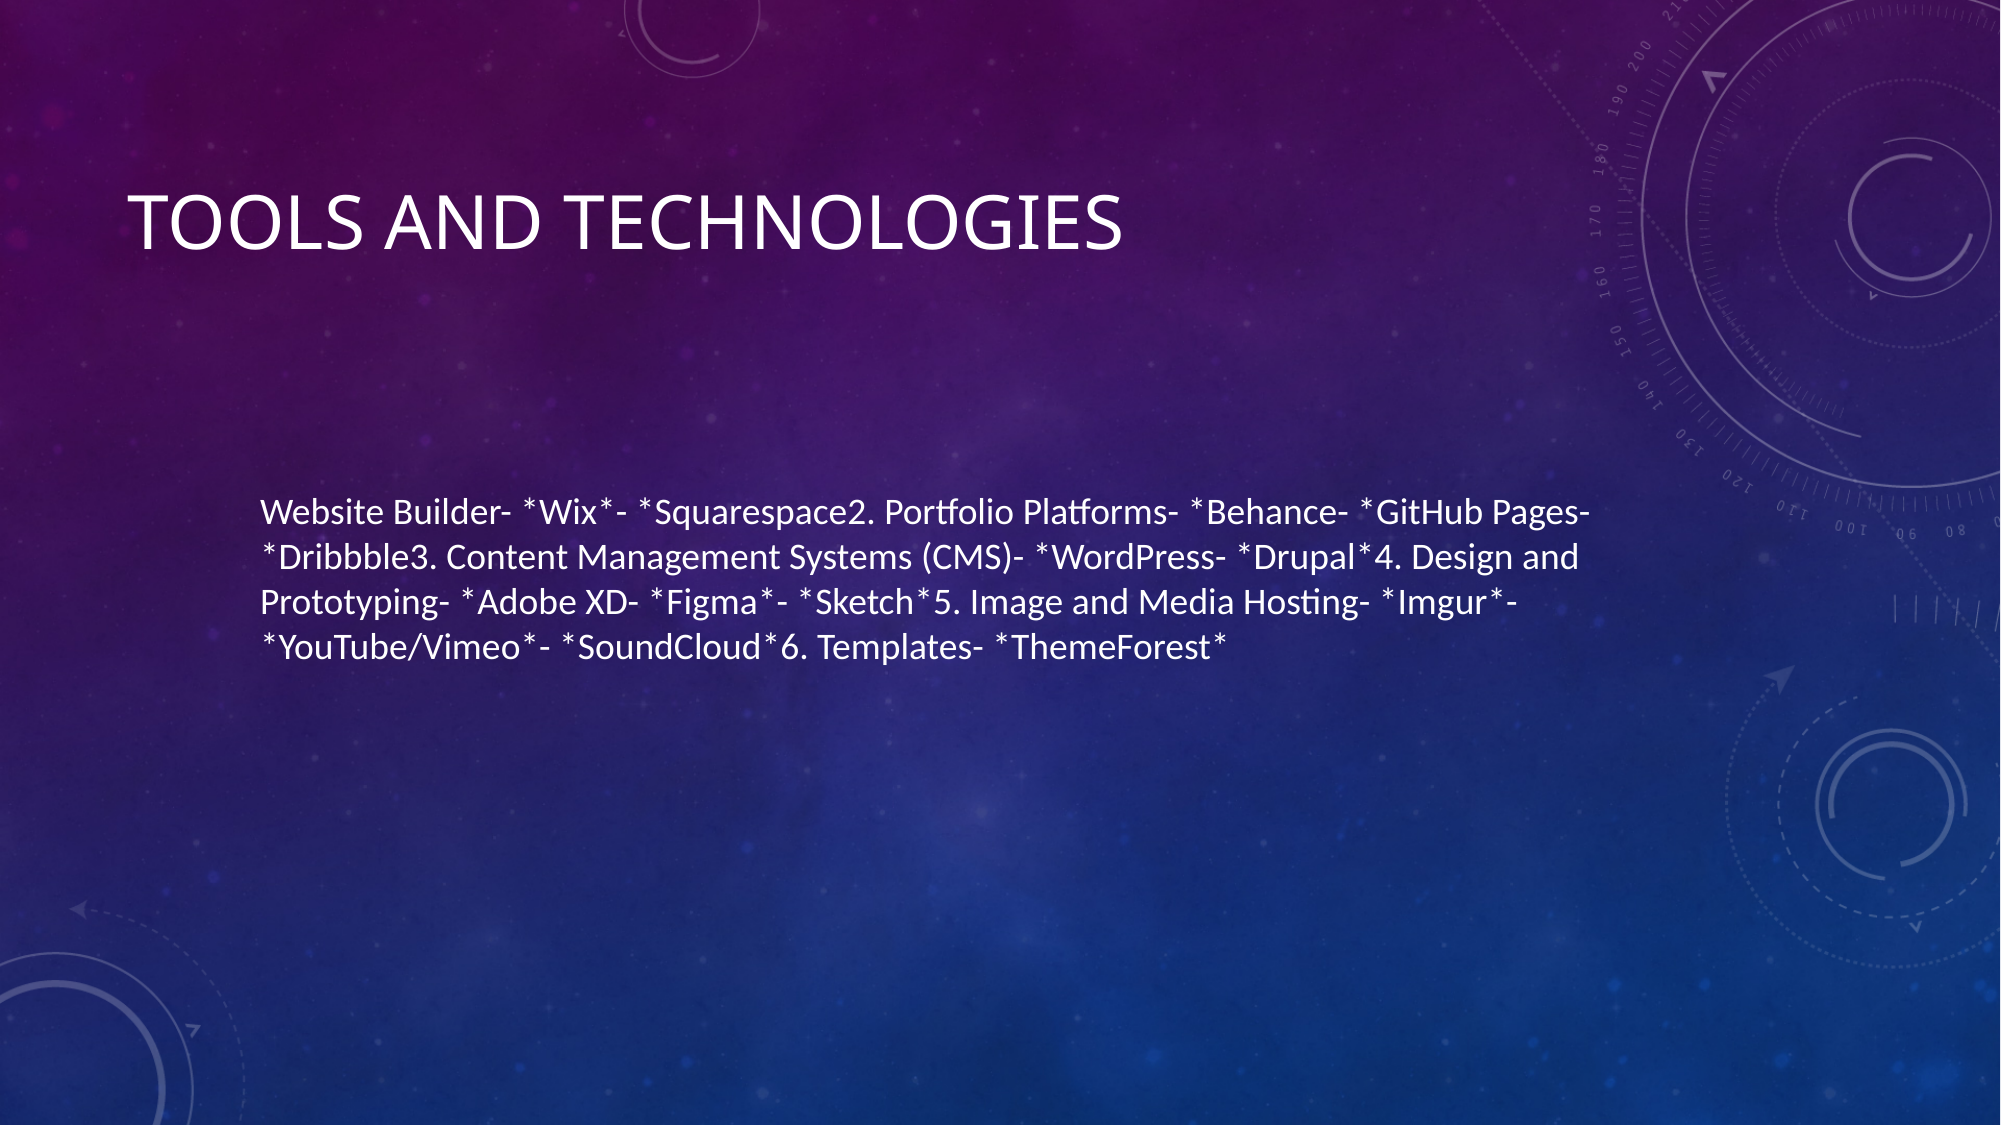

# Tools and Technologies
Website Builder- *Wix*- *Squarespace2. Portfolio Platforms- *Behance- *GitHub Pages- *Dribbble3. Content Management Systems (CMS)- *WordPress- *Drupal*4. Design and Prototyping- *Adobe XD- *Figma*- *Sketch*5. Image and Media Hosting- *Imgur*- *YouTube/Vimeo*- *SoundCloud*6. Templates- *ThemeForest*